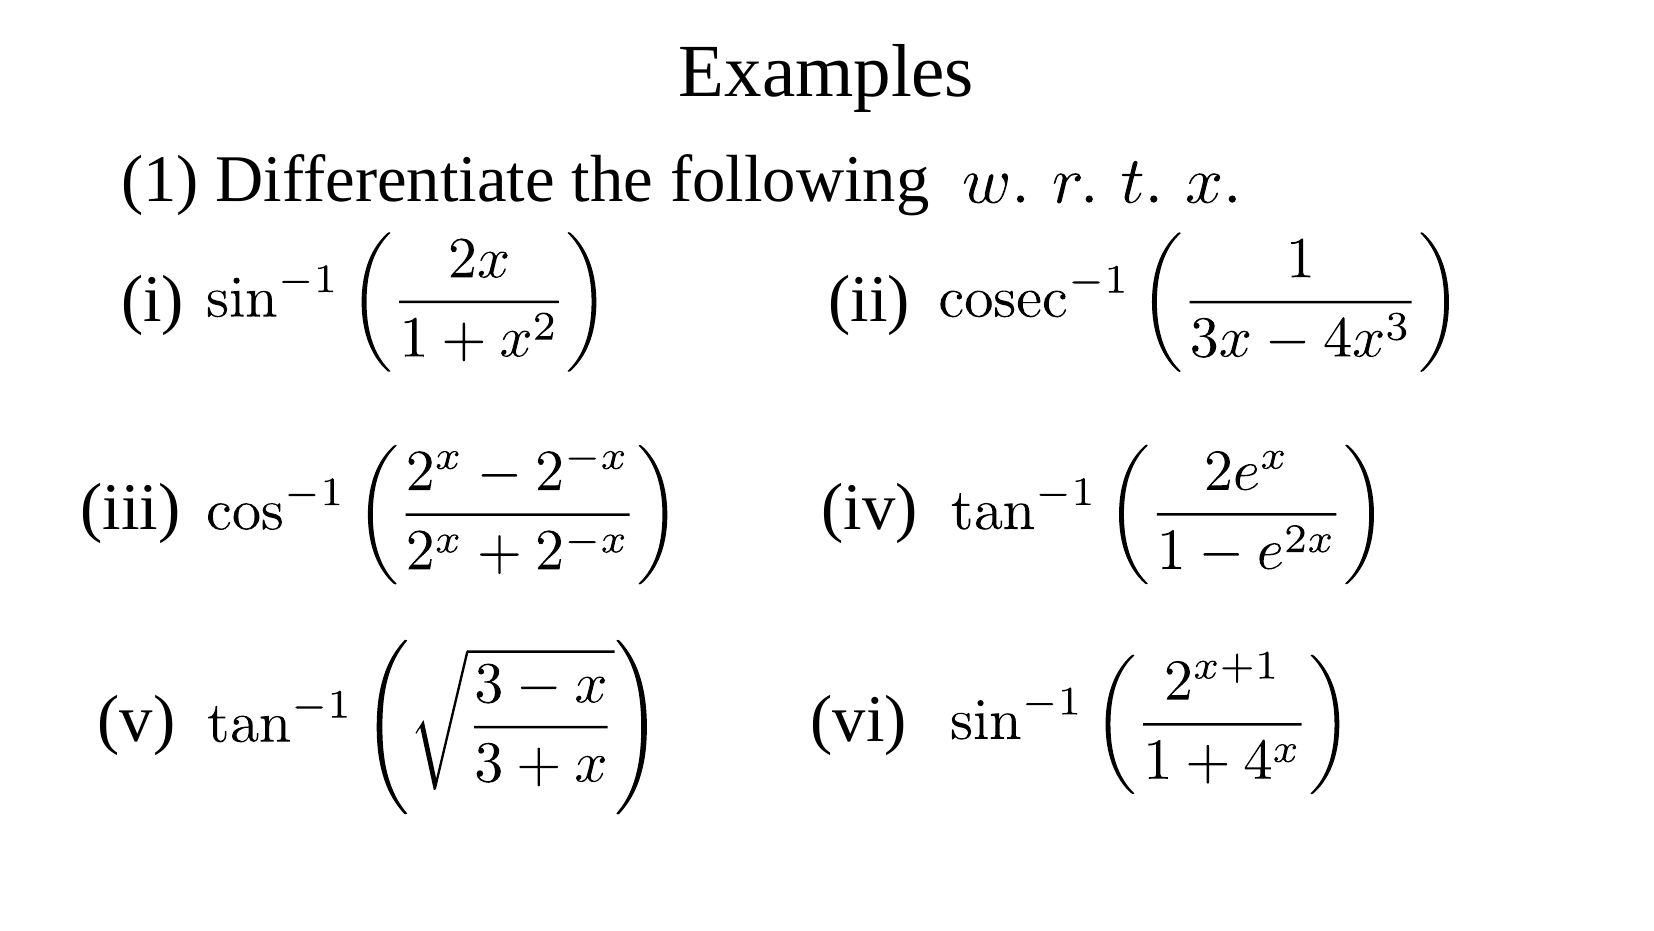

# Examples
	(1) Differentiate the following
	(i)								 (ii)
 (iii)							 (iv)
 (v) (vi)